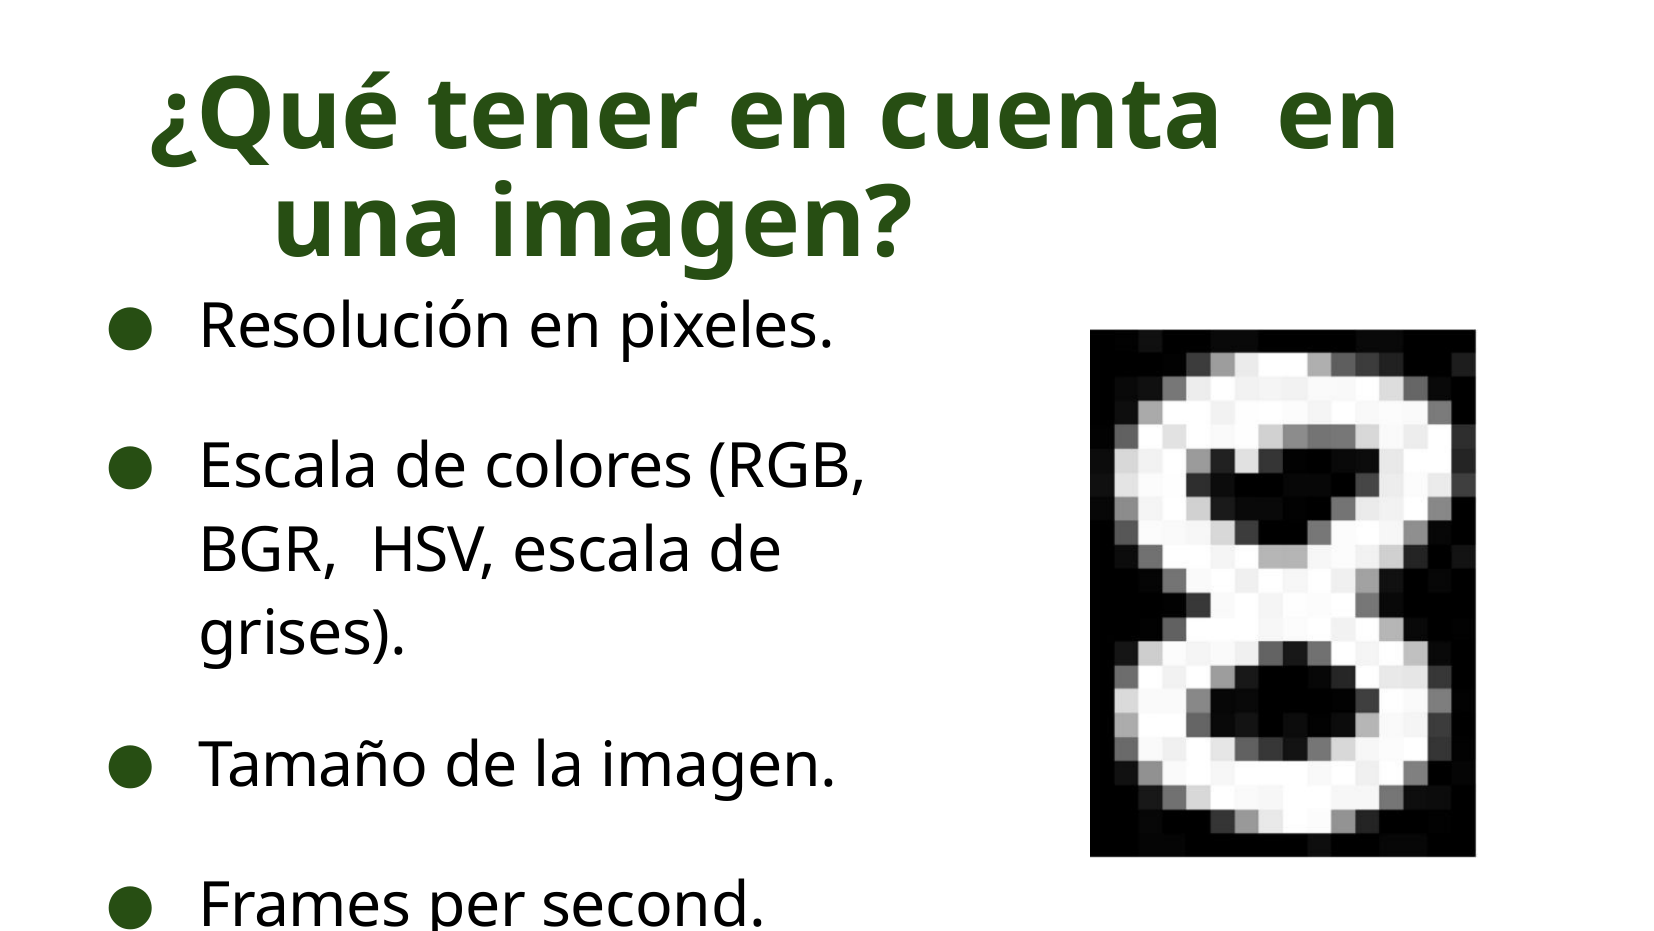

# ¿Qué tener en cuenta en una imagen?
Resolución en pixeles.
Escala de colores (RGB, BGR, HSV, escala de grises).
Tamaño de la imagen.
Frames per second.